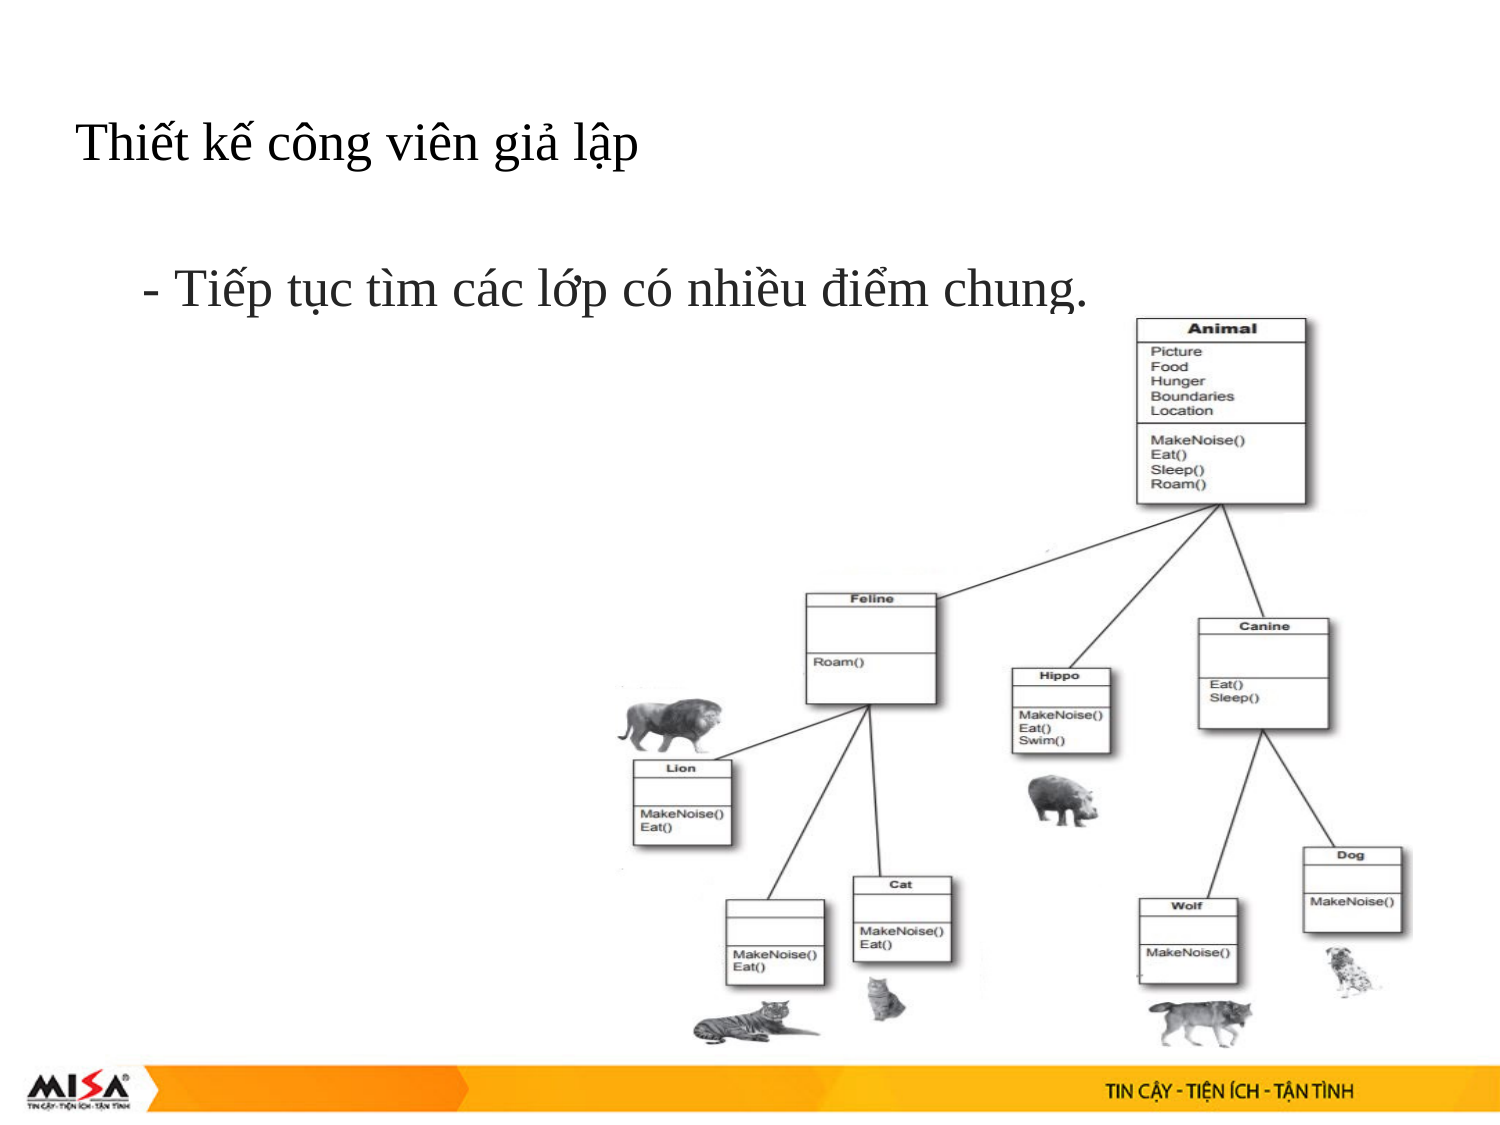

# Thiết kế công viên giả lập
- Tiếp tục tìm các lớp có nhiều điểm chung.